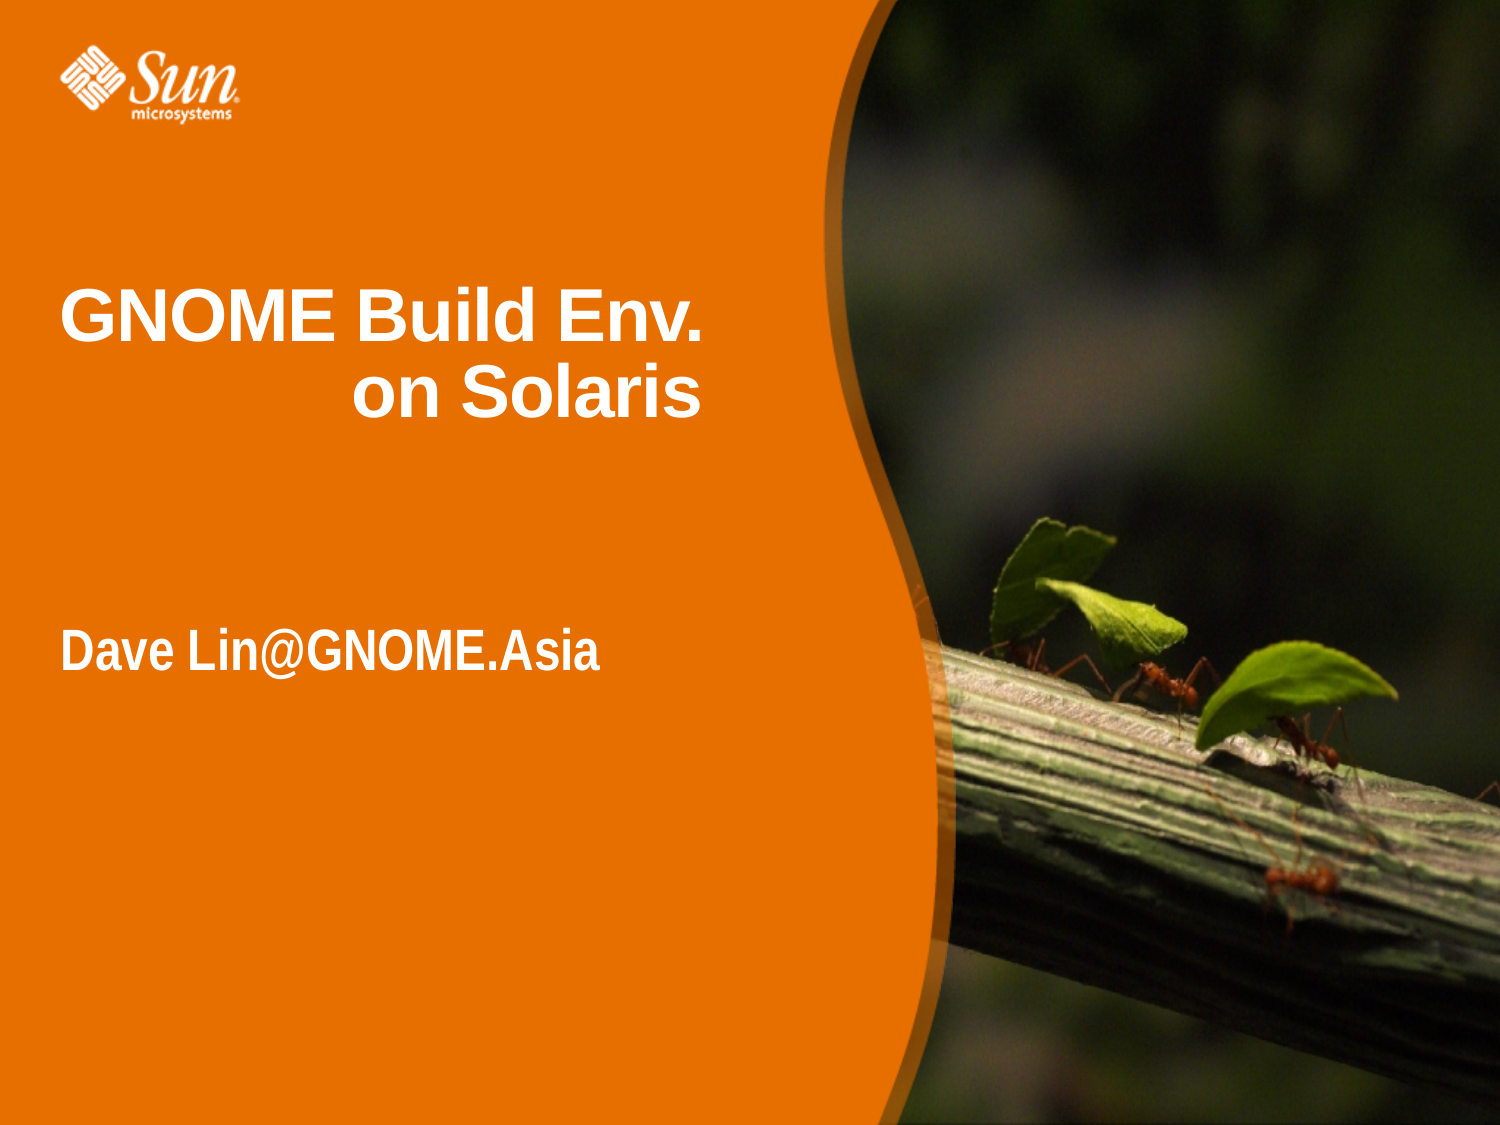

GNOME Build Env.
 on Solaris
OPENSOLARIS (PROJECT INDIANA)
PACKAGE DELIVERY
Dave Lin@GNOME.Asia
# David Comay